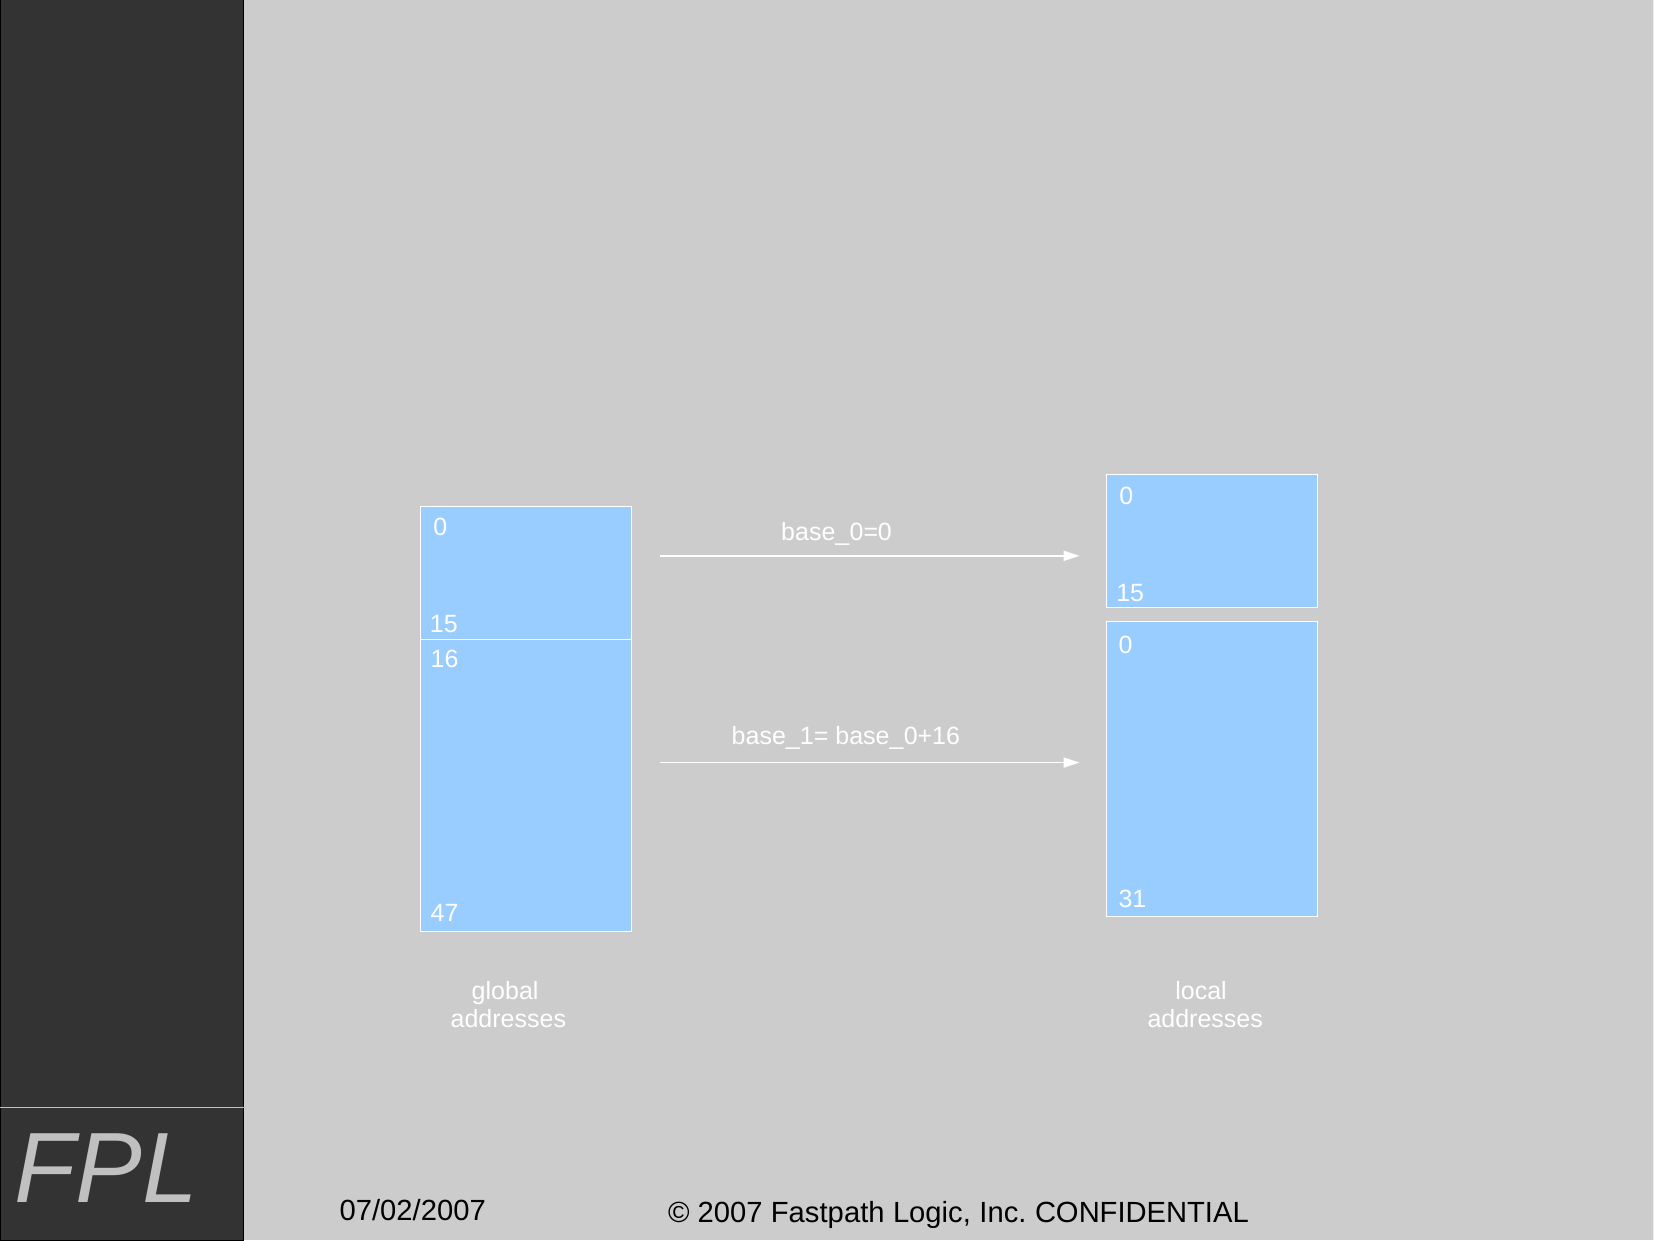

#
0
0
base_0=0
15
15
0
16
base_1= base_0+16
31
47
 global
addresses
 local
addresses
07/02/2007
© 2007 FASTPATH LOGIC INC.